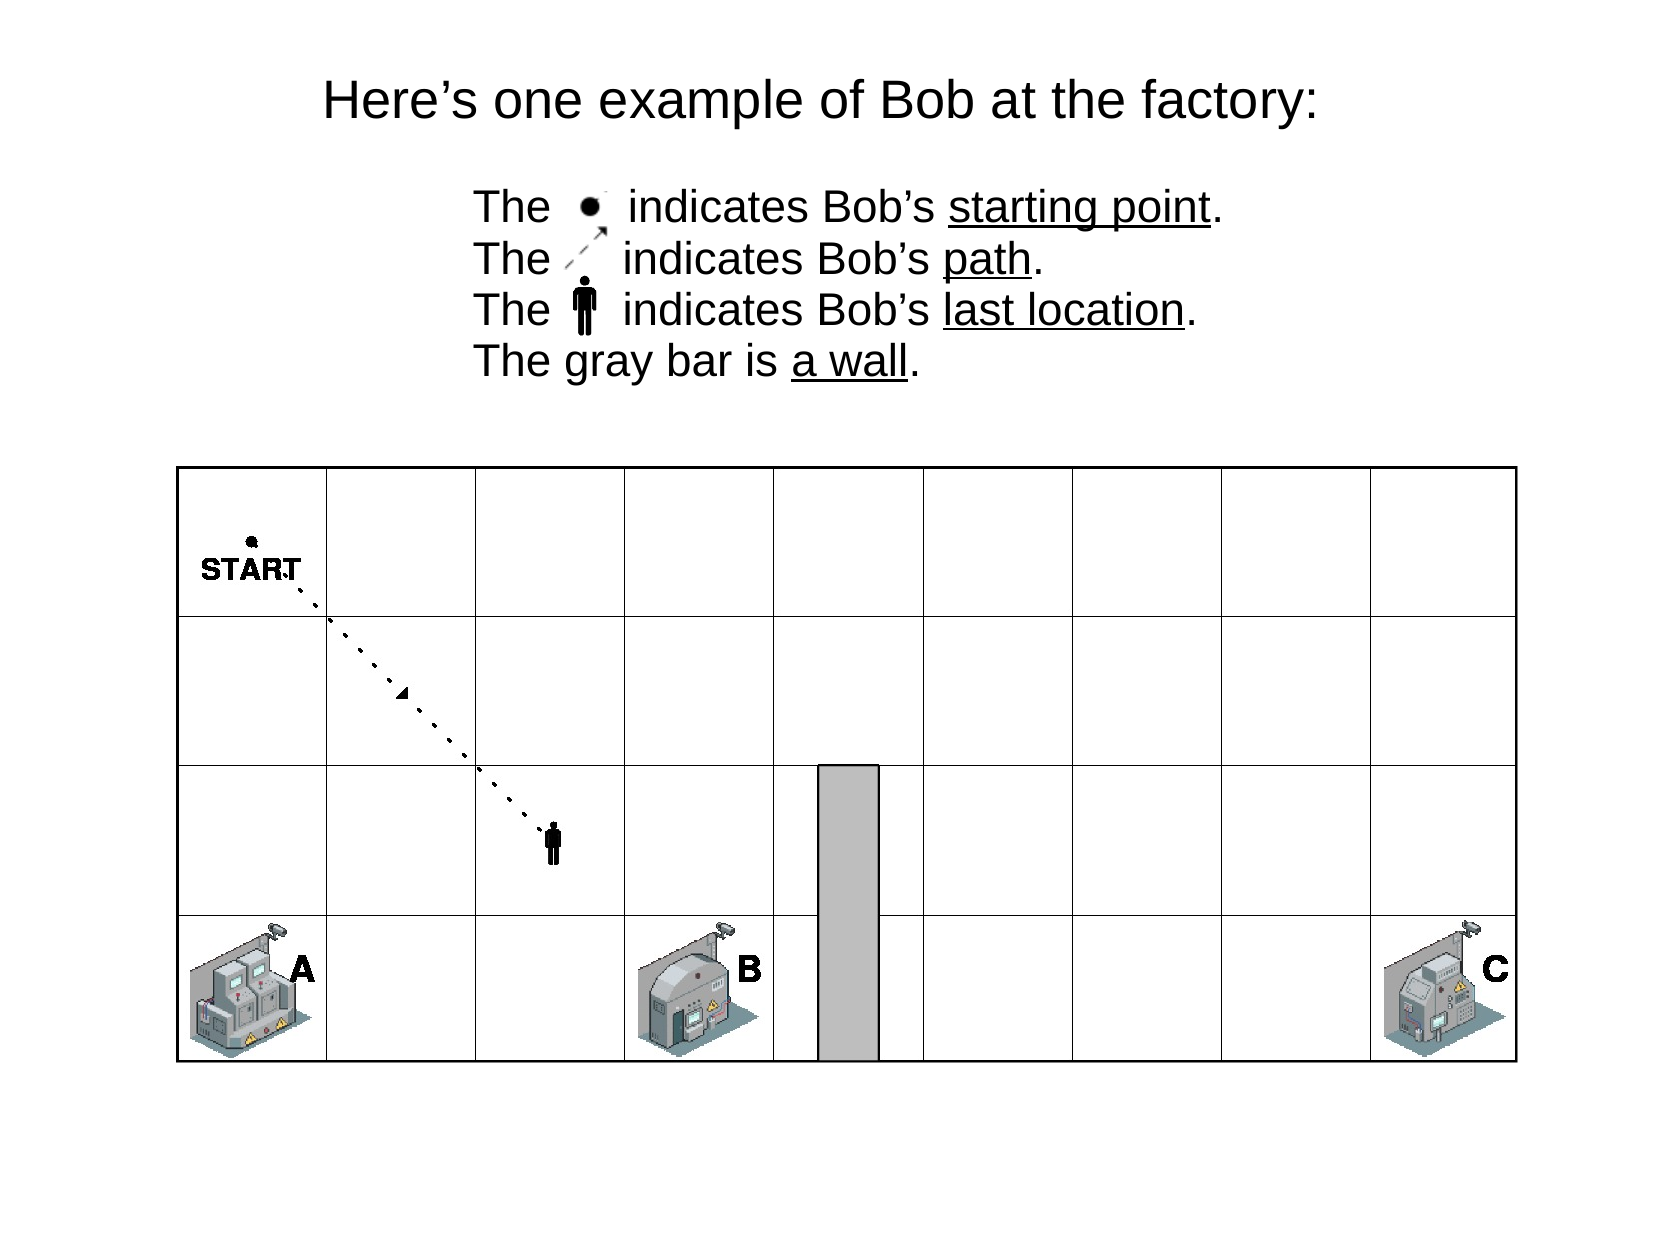

Here’s one example of Bob at the factory:
		The indicates Bob’s starting point.
		The	indicates Bob’s path.
		The	indicates Bob’s last location.
		The gray bar is a wall.